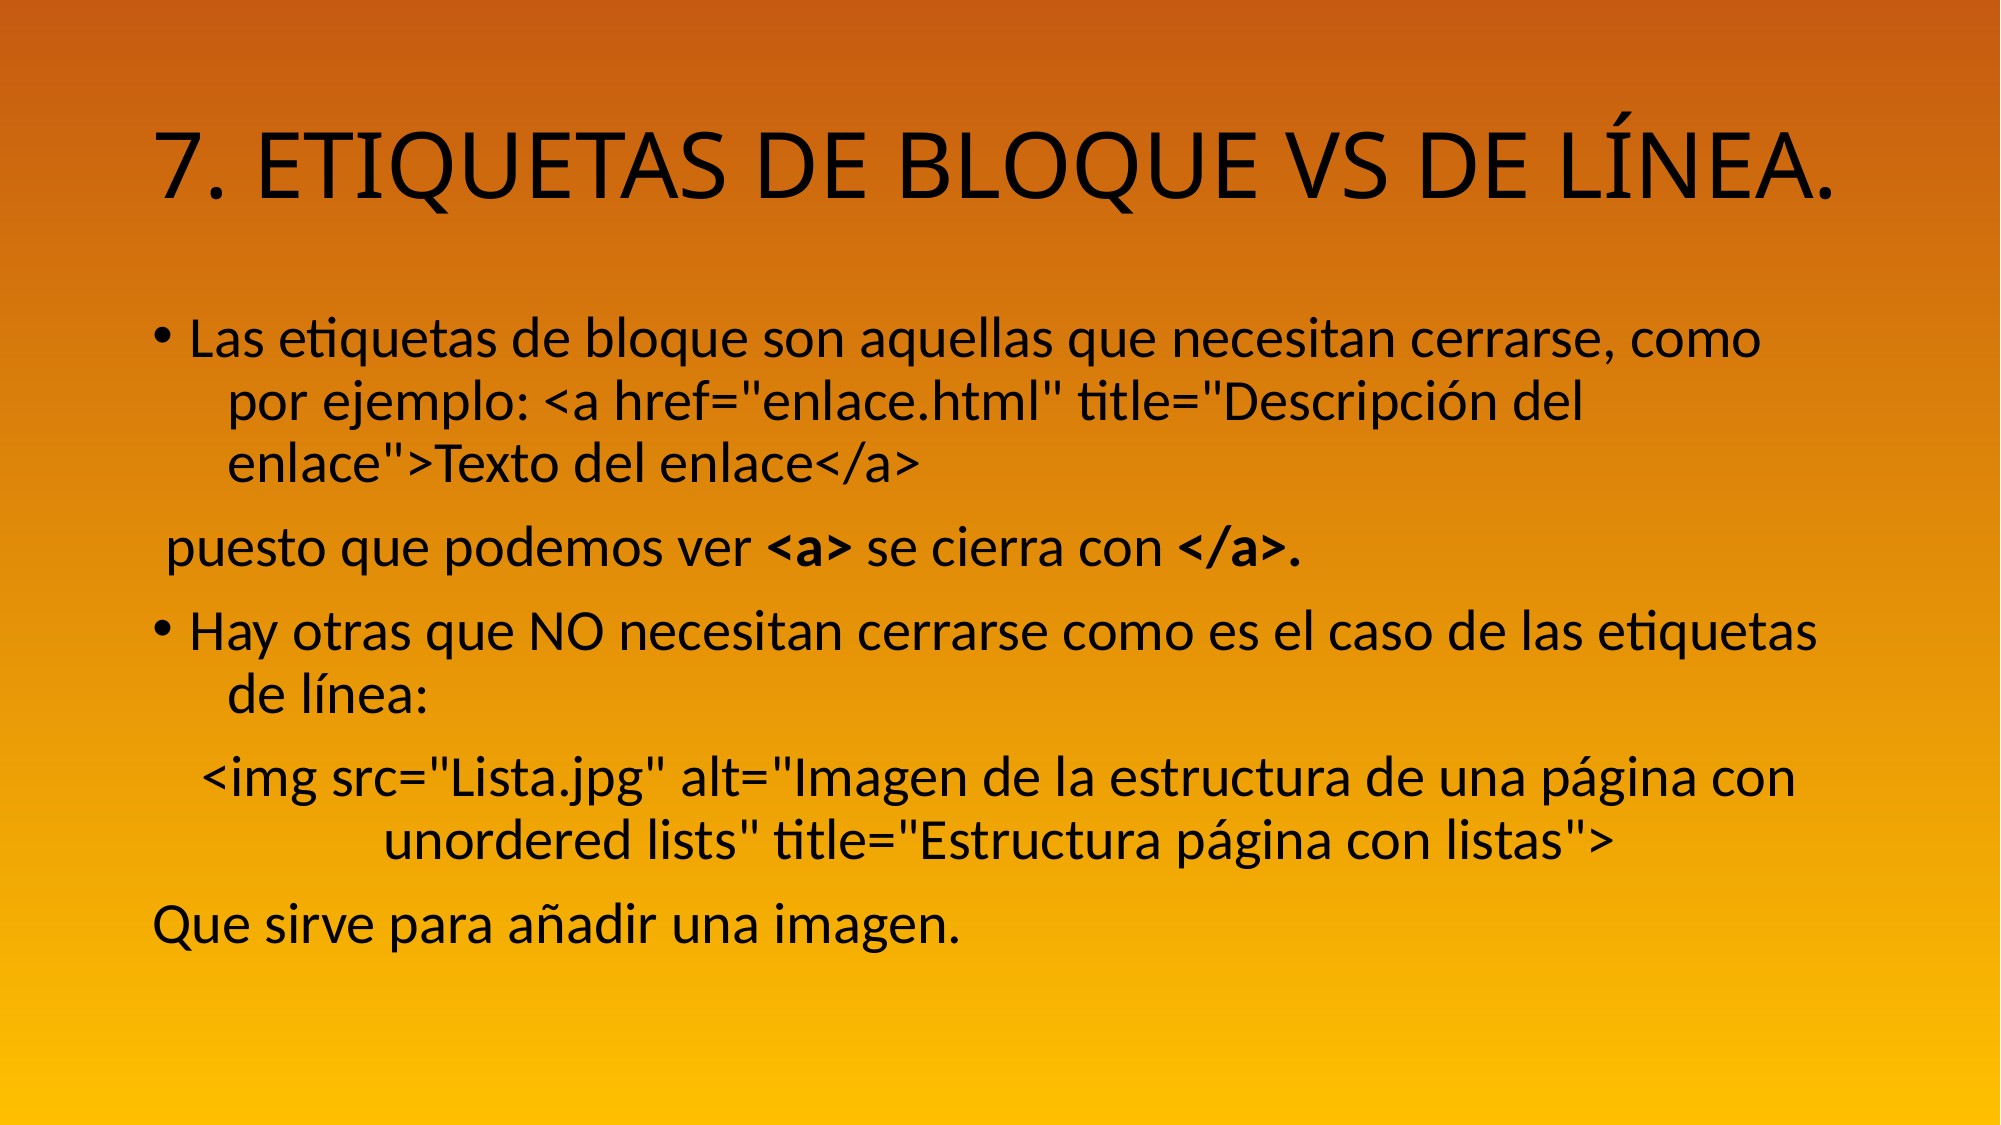

# 7. ETIQUETAS DE BLOQUE VS DE LÍNEA.
Las etiquetas de bloque son aquellas que necesitan cerrarse, como por ejemplo: <a href="enlace.html" title="Descripción del enlace">Texto del enlace</a>
 puesto que podemos ver <a> se cierra con </a>.
Hay otras que NO necesitan cerrarse como es el caso de las etiquetas de línea:
<img src="Lista.jpg" alt="Imagen de la estructura de una página con unordered lists" title="Estructura página con listas">
Que sirve para añadir una imagen.